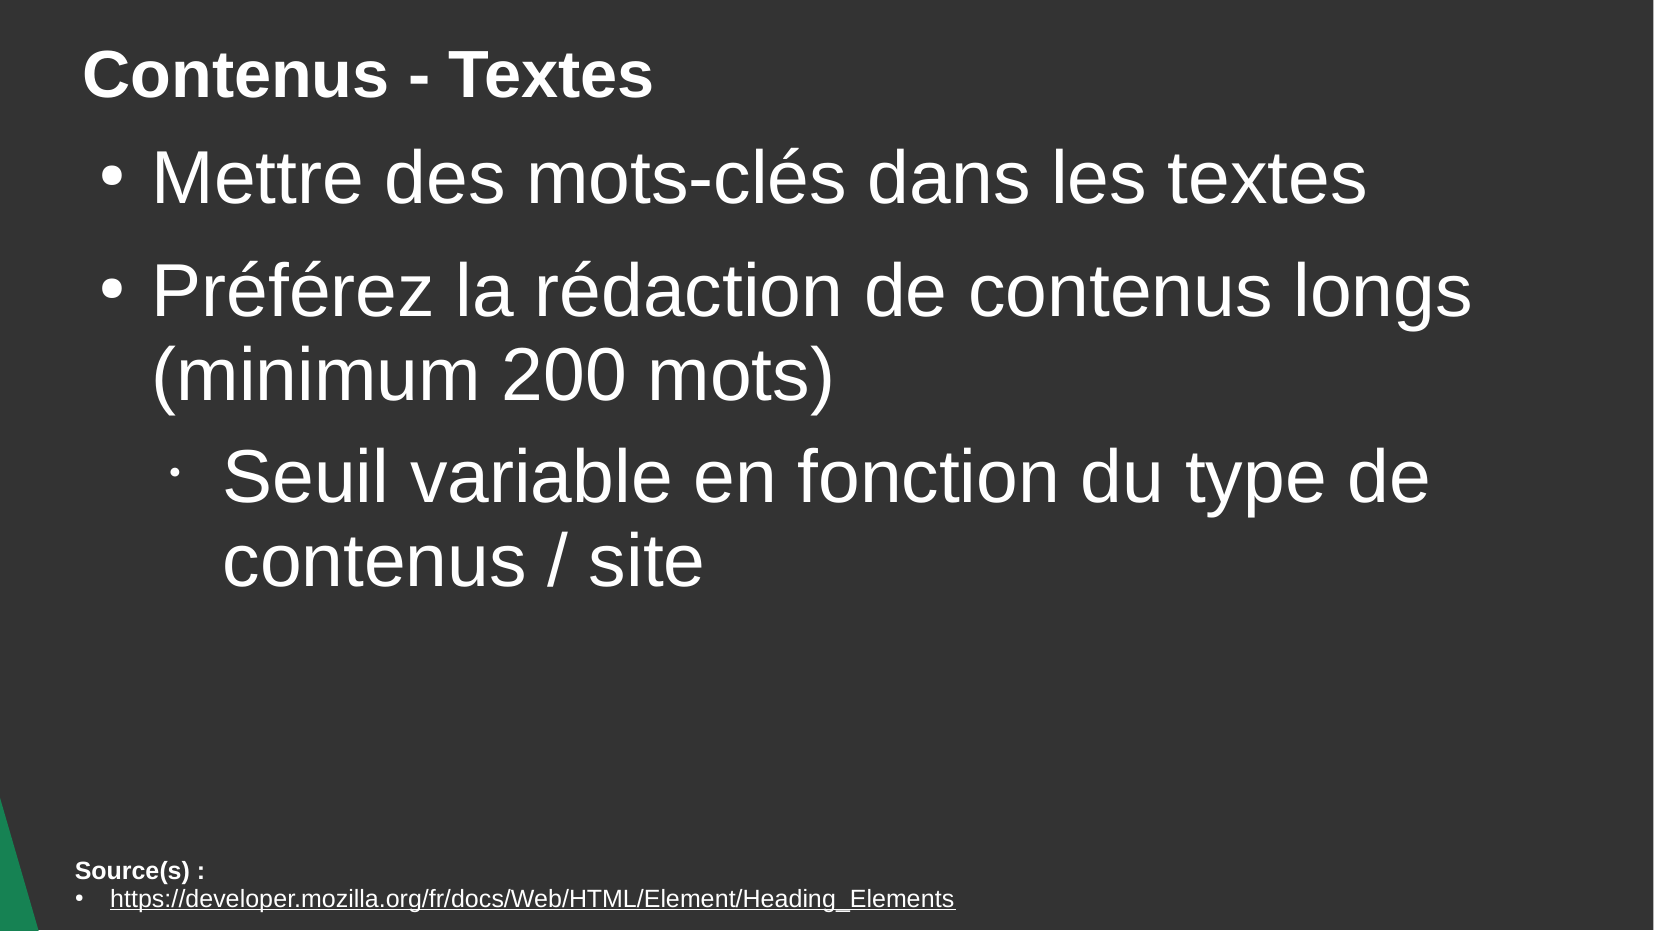

# Contenus - Textes
Mettre des mots-clés dans les textes
Préférez la rédaction de contenus longs (minimum 200 mots)
Seuil variable en fonction du type de contenus / site
Source(s) :
https://developer.mozilla.org/fr/docs/Web/HTML/Element/Heading_Elements